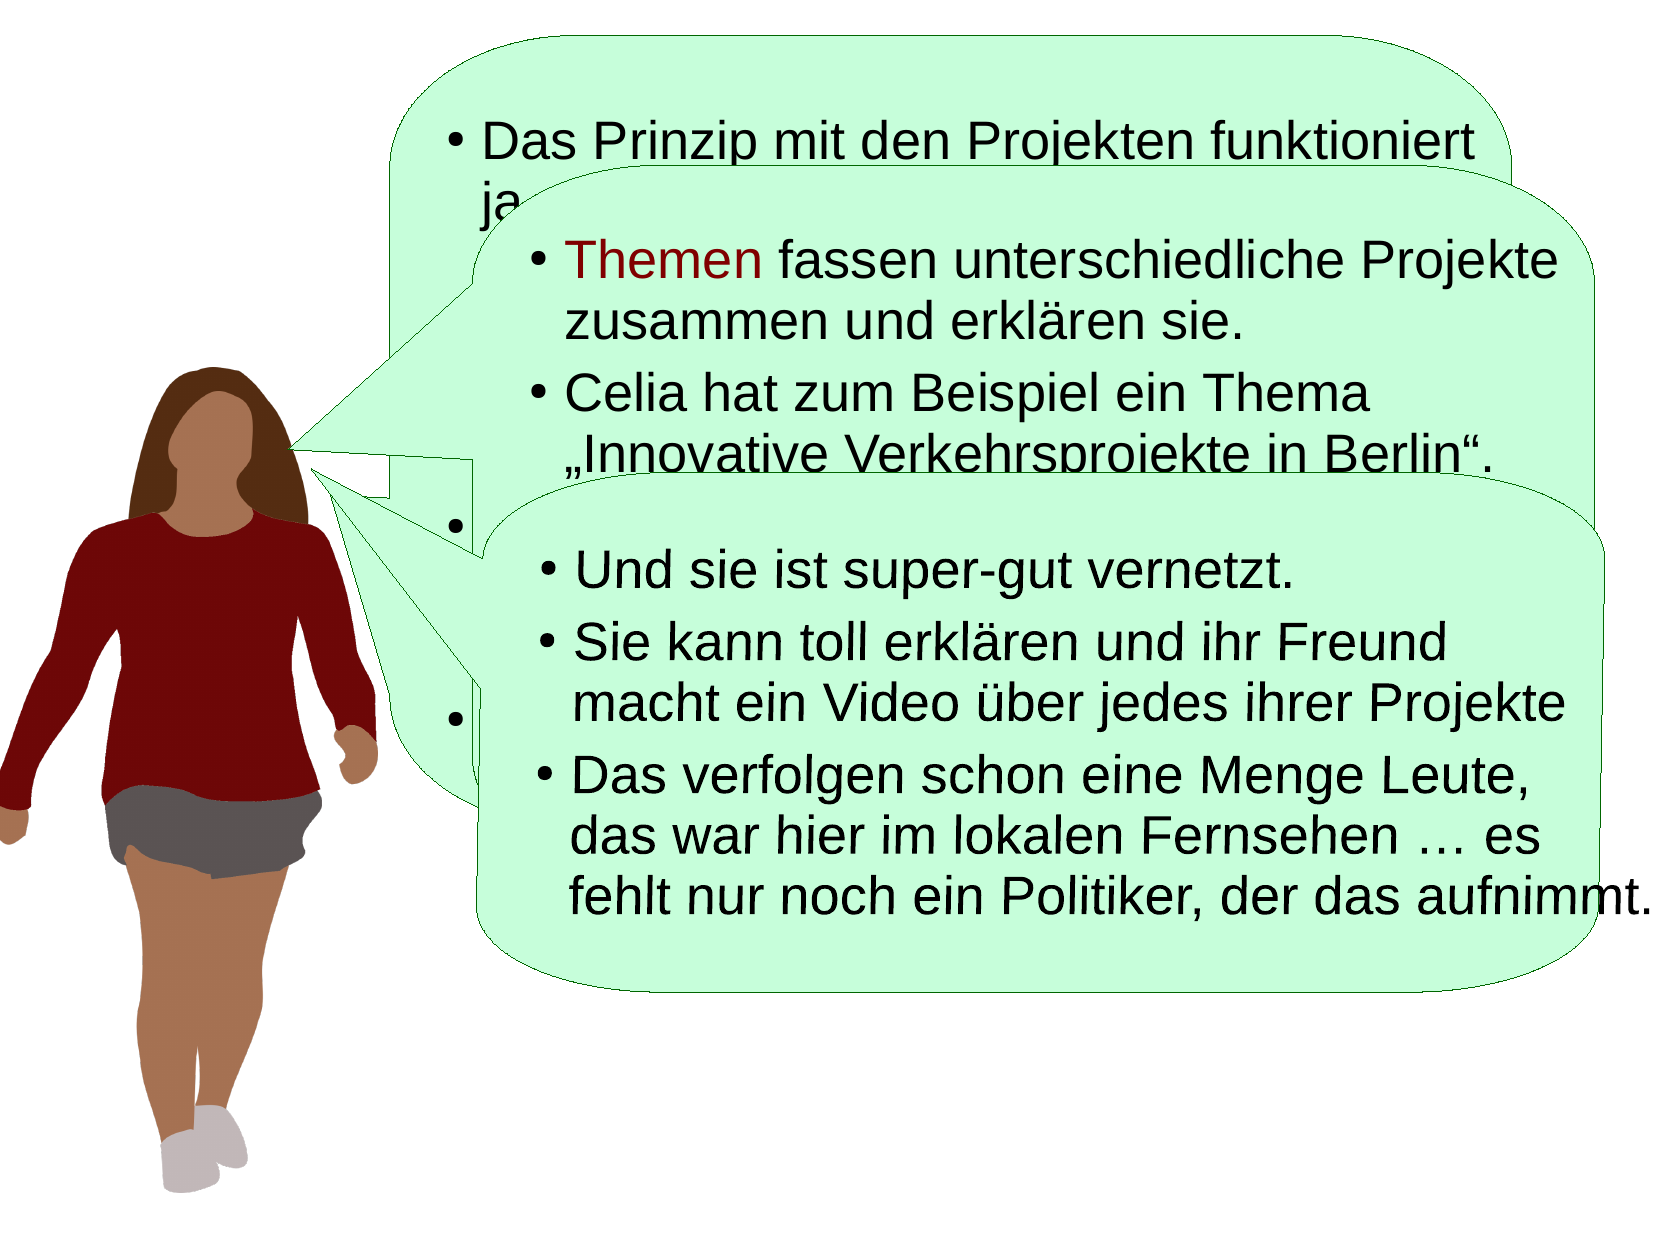

Das Prinzip mit den Projekten funktioniert
ja schon seit Jahrzehnten erfolgreich
in der Software-Entwicklung
Da hat es nicht nur Ortsvereinen, sondern
Geheimdiensten und Riesenunternehmen
standgehalten
Aber Demokratie braucht mehr: Alle müssen
verstehen können, was ein Projekt für sie
bedeutet.
Und das machen die Themen-Manager
Themen fassen unterschiedliche Projekte
zusammen und erklären sie.
Celia hat zum Beispiel ein Thema
„Innovative Verkehrsprojekte in Berlin“.
Sie findet dein Projekt bestimmt gut.
Celia ist in ihrem Thema genauso „Allein-
herrscher“ wie du in deinem Projekt
Niemand kann ihr reinreden, aber alle
können mitmachen, helfen etc.
Und sie ist super-gut vernetzt.
Sie kann toll erklären und ihr Freund
macht ein Video über jedes ihrer Projekte
Das verfolgen schon eine Menge Leute,
das war hier im lokalen Fernsehen … es
fehlt nur noch ein Politiker, der das aufnimmt.